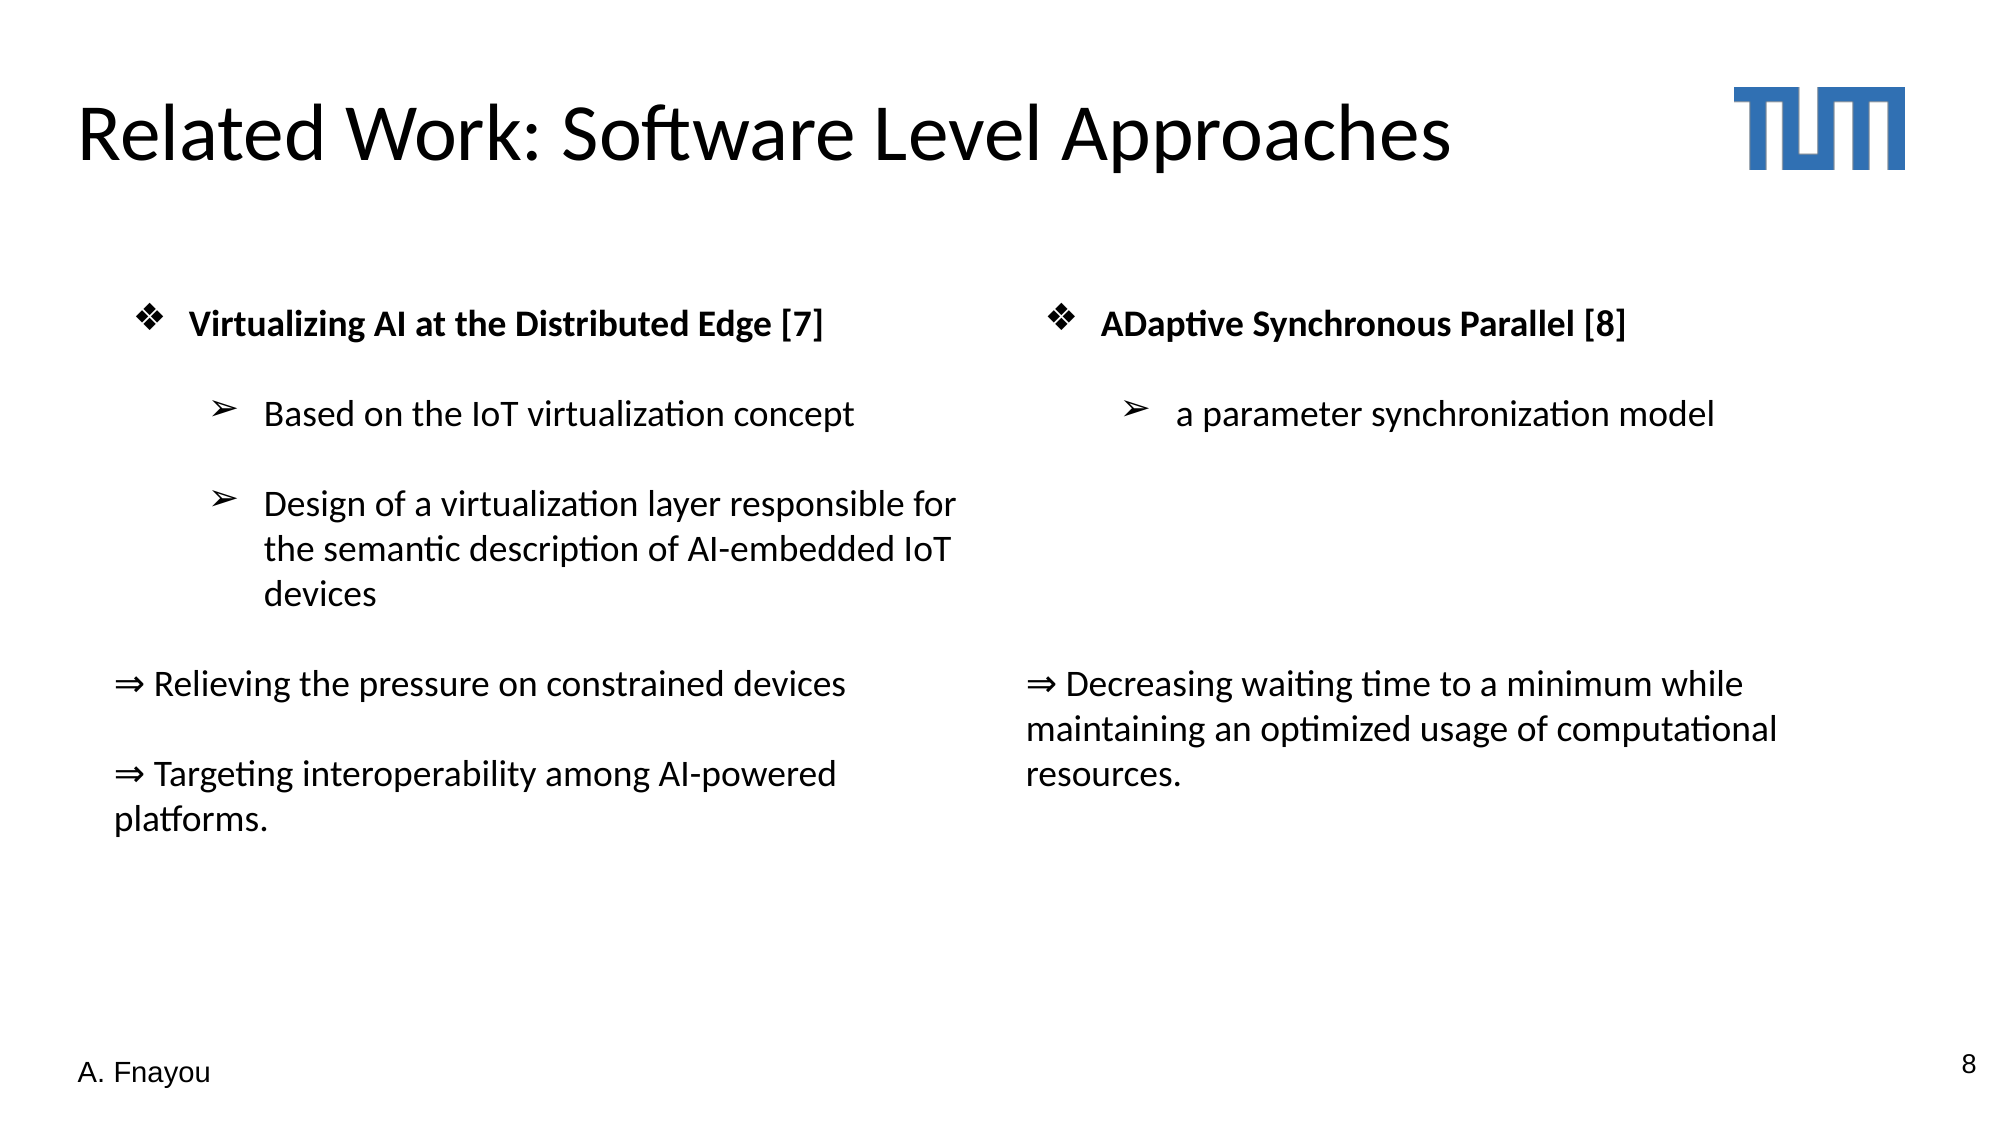

Related Work: Software Level Approaches
Virtualizing AI at the Distributed Edge [7]
Based on the IoT virtualization concept
Design of a virtualization layer responsible for the semantic description of AI-embedded IoT devices
⇒ Relieving the pressure on constrained devices
⇒ Targeting interoperability among AI-powered platforms.
ADaptive Synchronous Parallel [8]
a parameter synchronization model
⇒ Decreasing waiting time to a minimum while maintaining an optimized usage of computational resources.
A. Fnayou